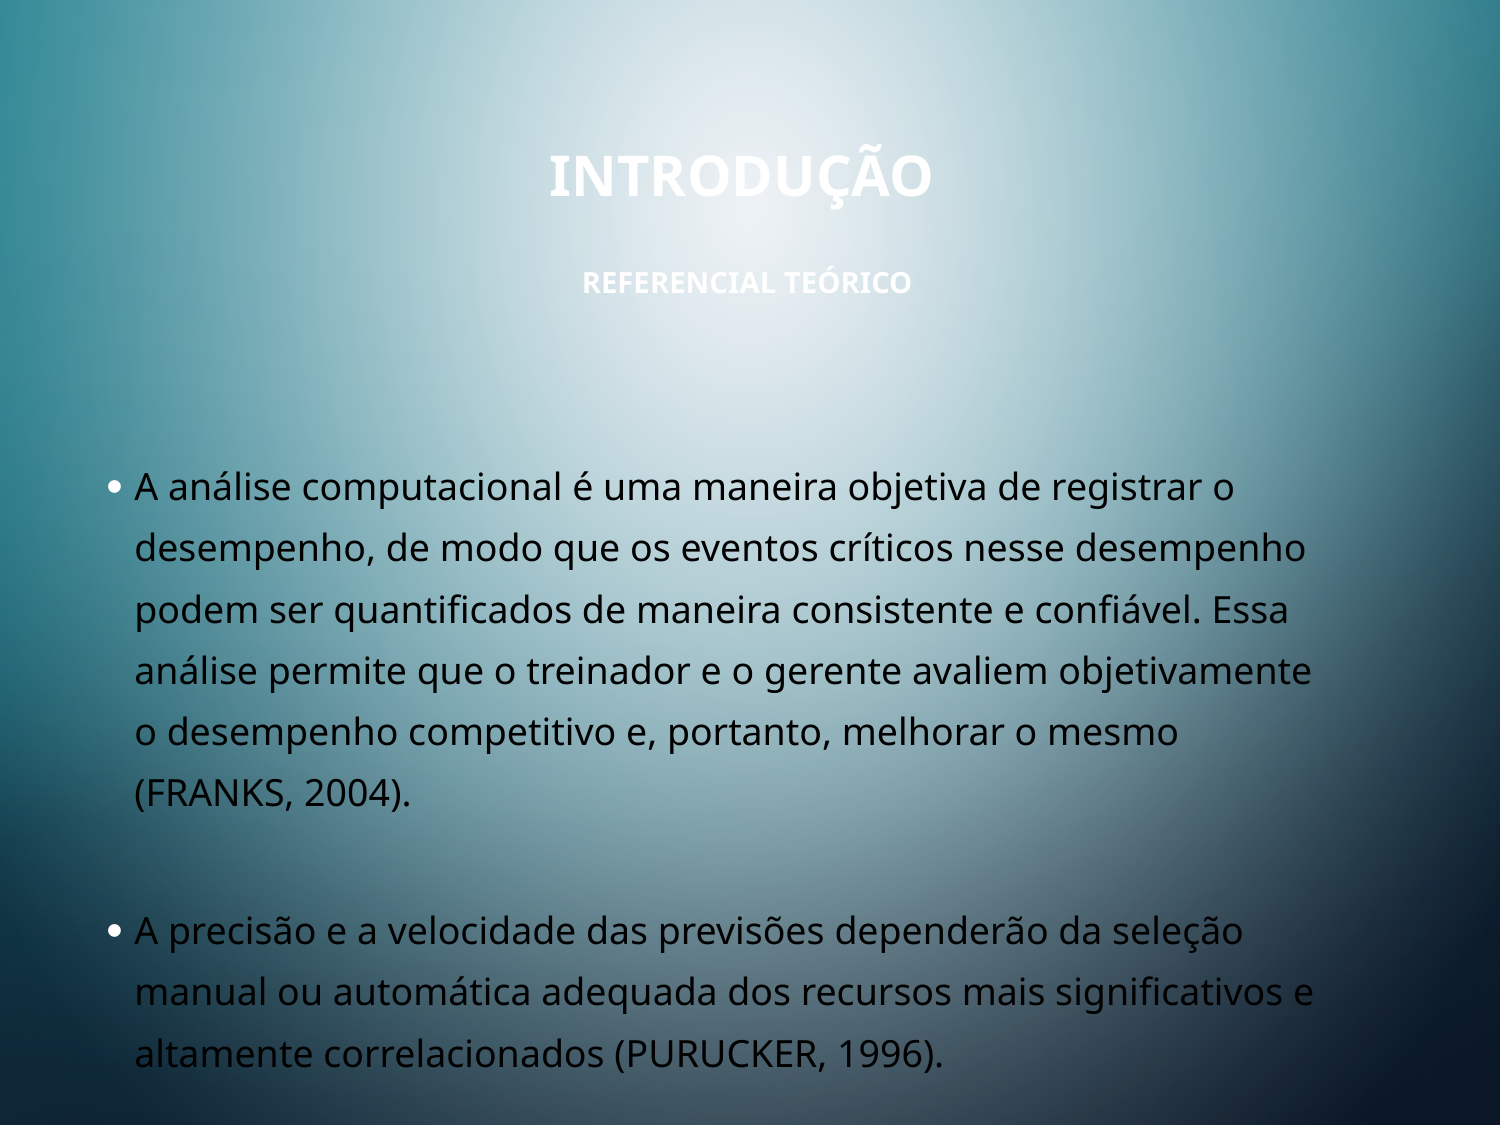

Introdução
# REFERENCIAL Teórico
A análise computacional é uma maneira objetiva de registrar o desempenho, de modo que os eventos críticos nesse desempenho podem ser quantificados de maneira consistente e confiável. Essa análise permite que o treinador e o gerente avaliem objetivamente o desempenho competitivo e, portanto, melhorar o mesmo (FRANKS, 2004).
A precisão e a velocidade das previsões dependerão da seleção manual ou automática adequada dos recursos mais significativos e altamente correlacionados (PURUCKER, 1996).